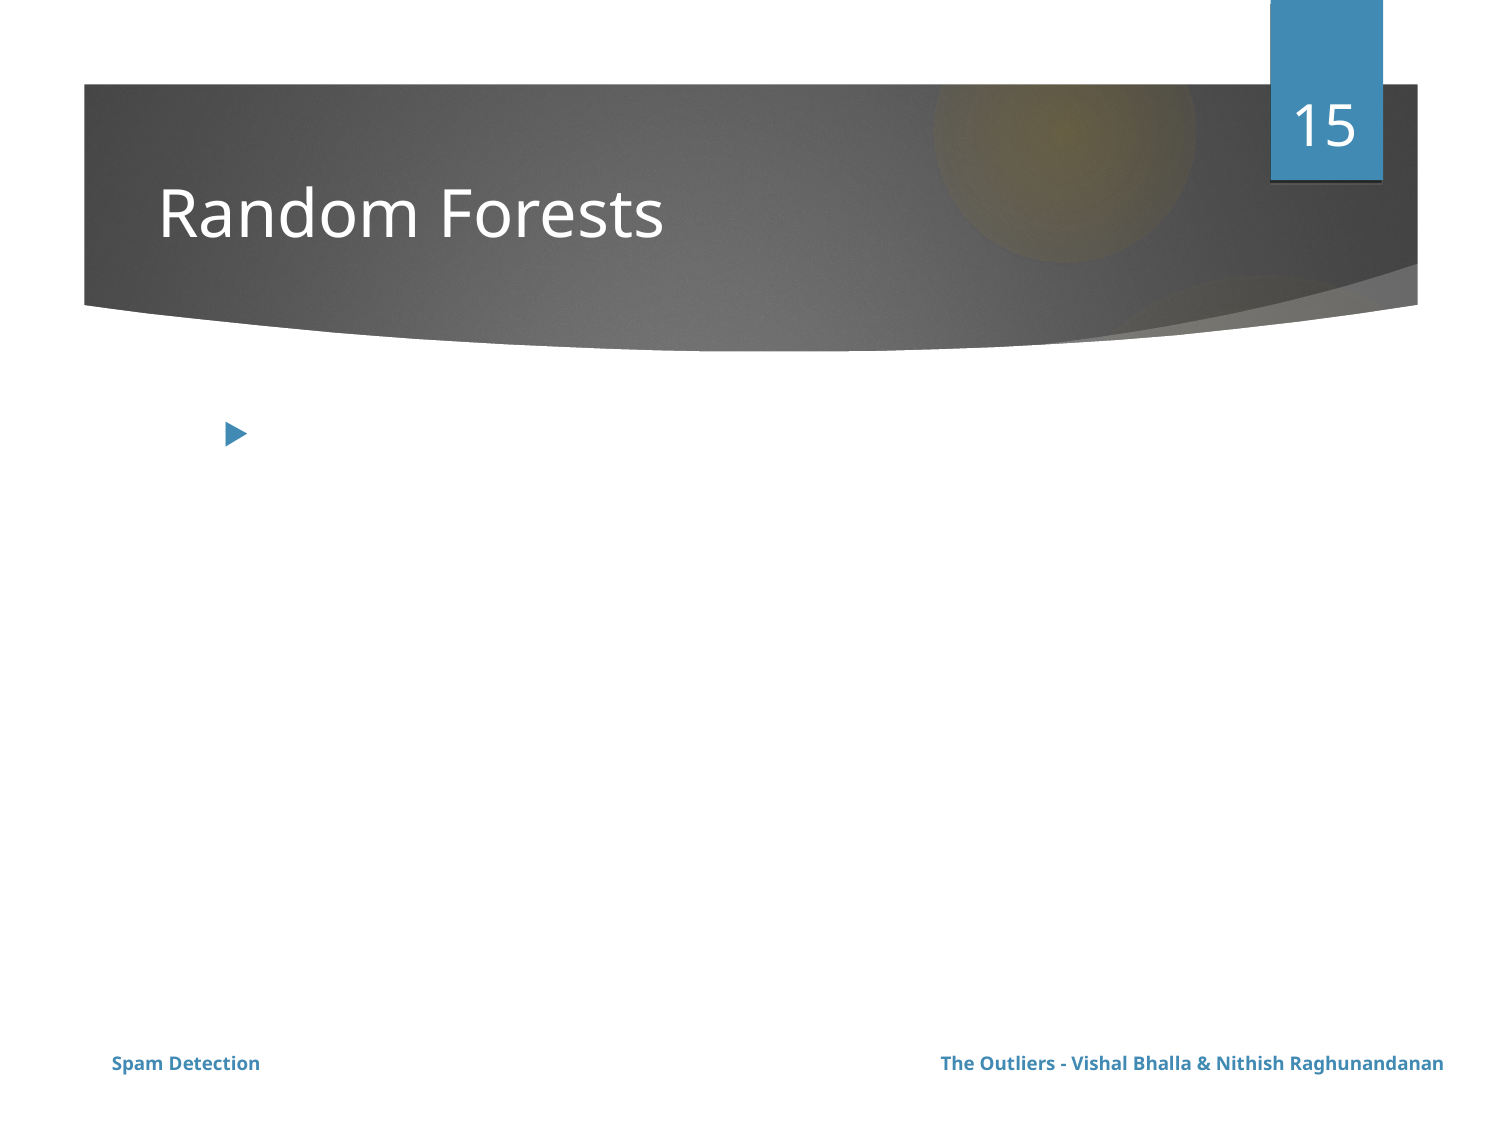

# Random Forests
The Outliers - Vishal Bhalla & Nithish Raghunandanan
Spam Detection